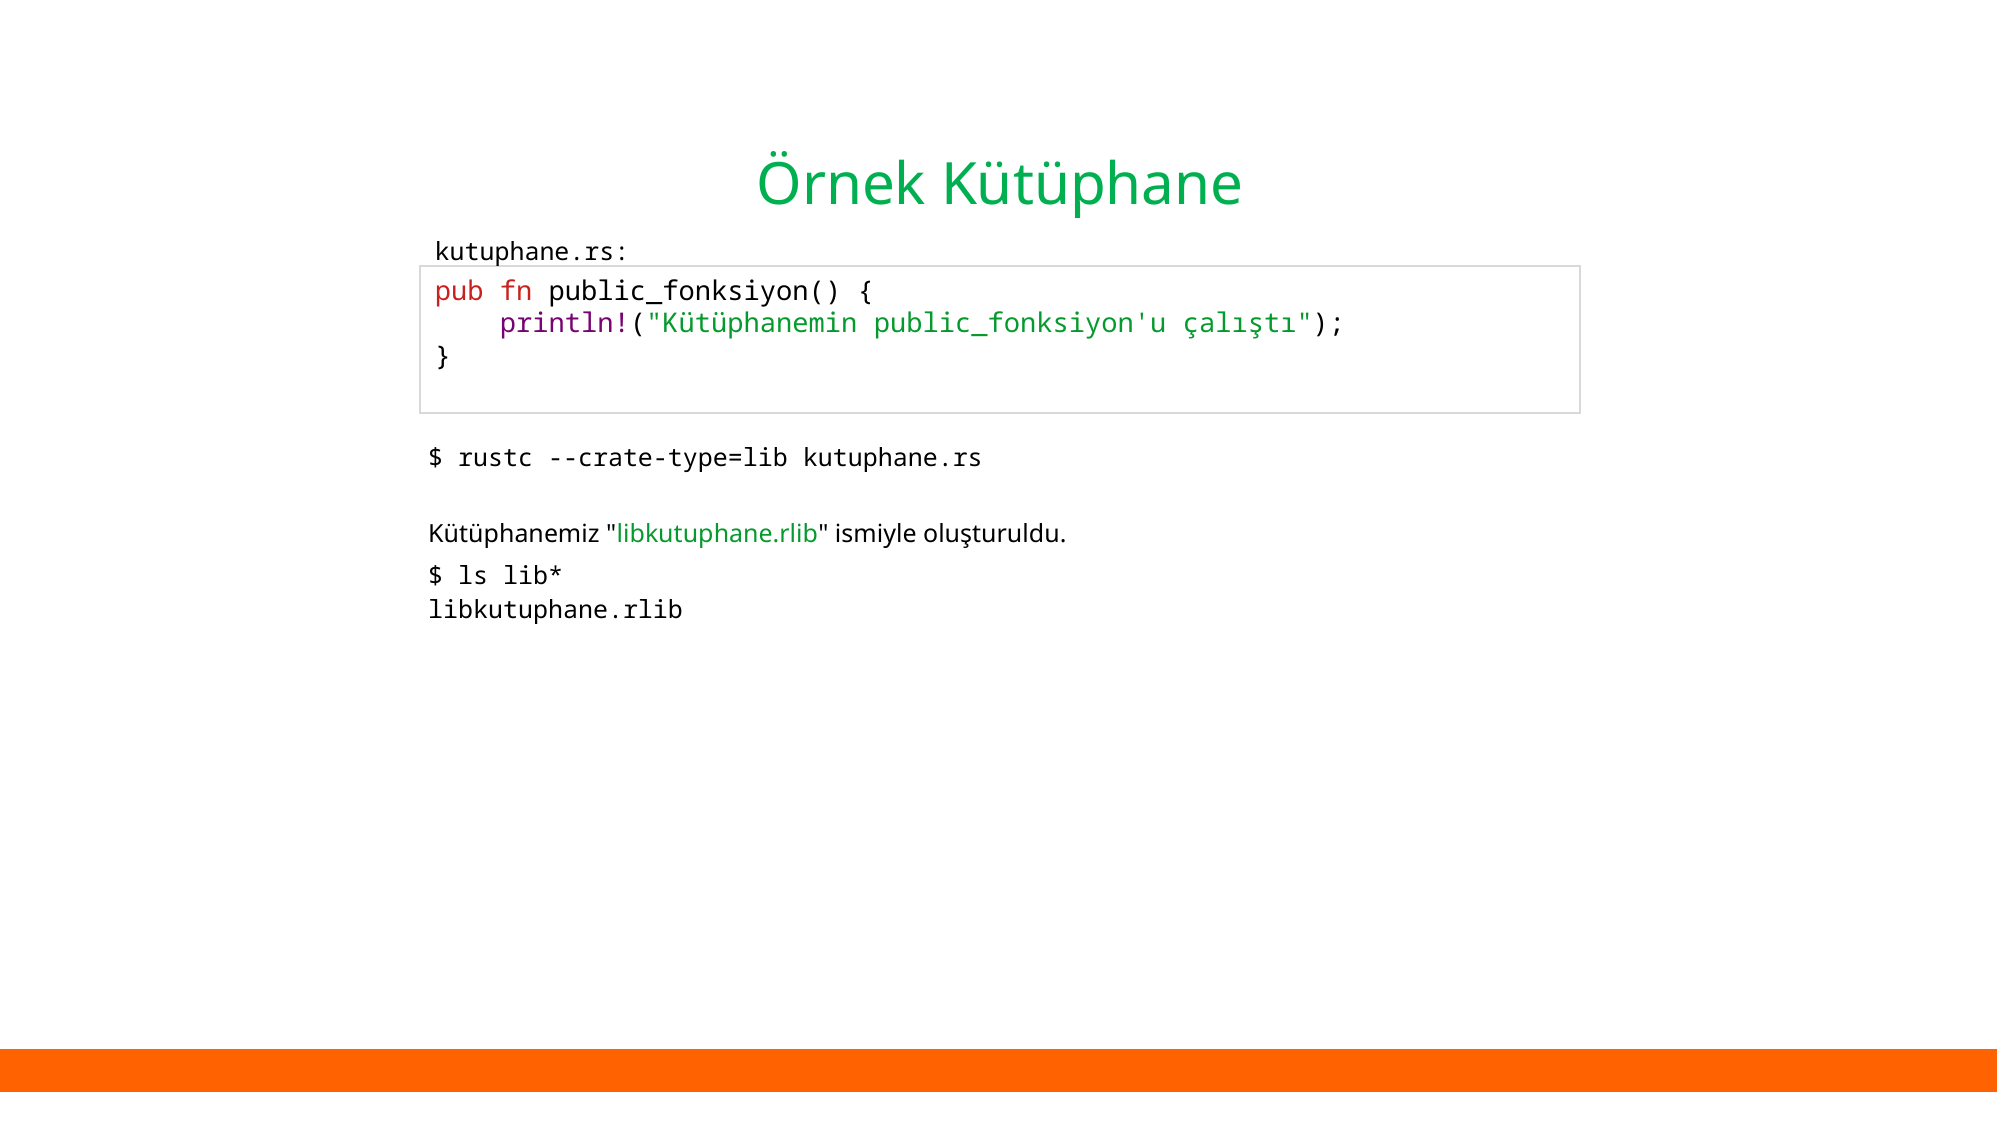

# Örnek Kütüphane
kutuphane.rs:
pub fn public_fonksiyon() {
 println!("Kütüphanemin public_fonksiyon'u çalıştı");
}
$ rustc --crate-type=lib kutuphane.rs
Kütüphanemiz "libkutuphane.rlib" ismiyle oluşturuldu.
$ ls lib*
libkutuphane.rlib